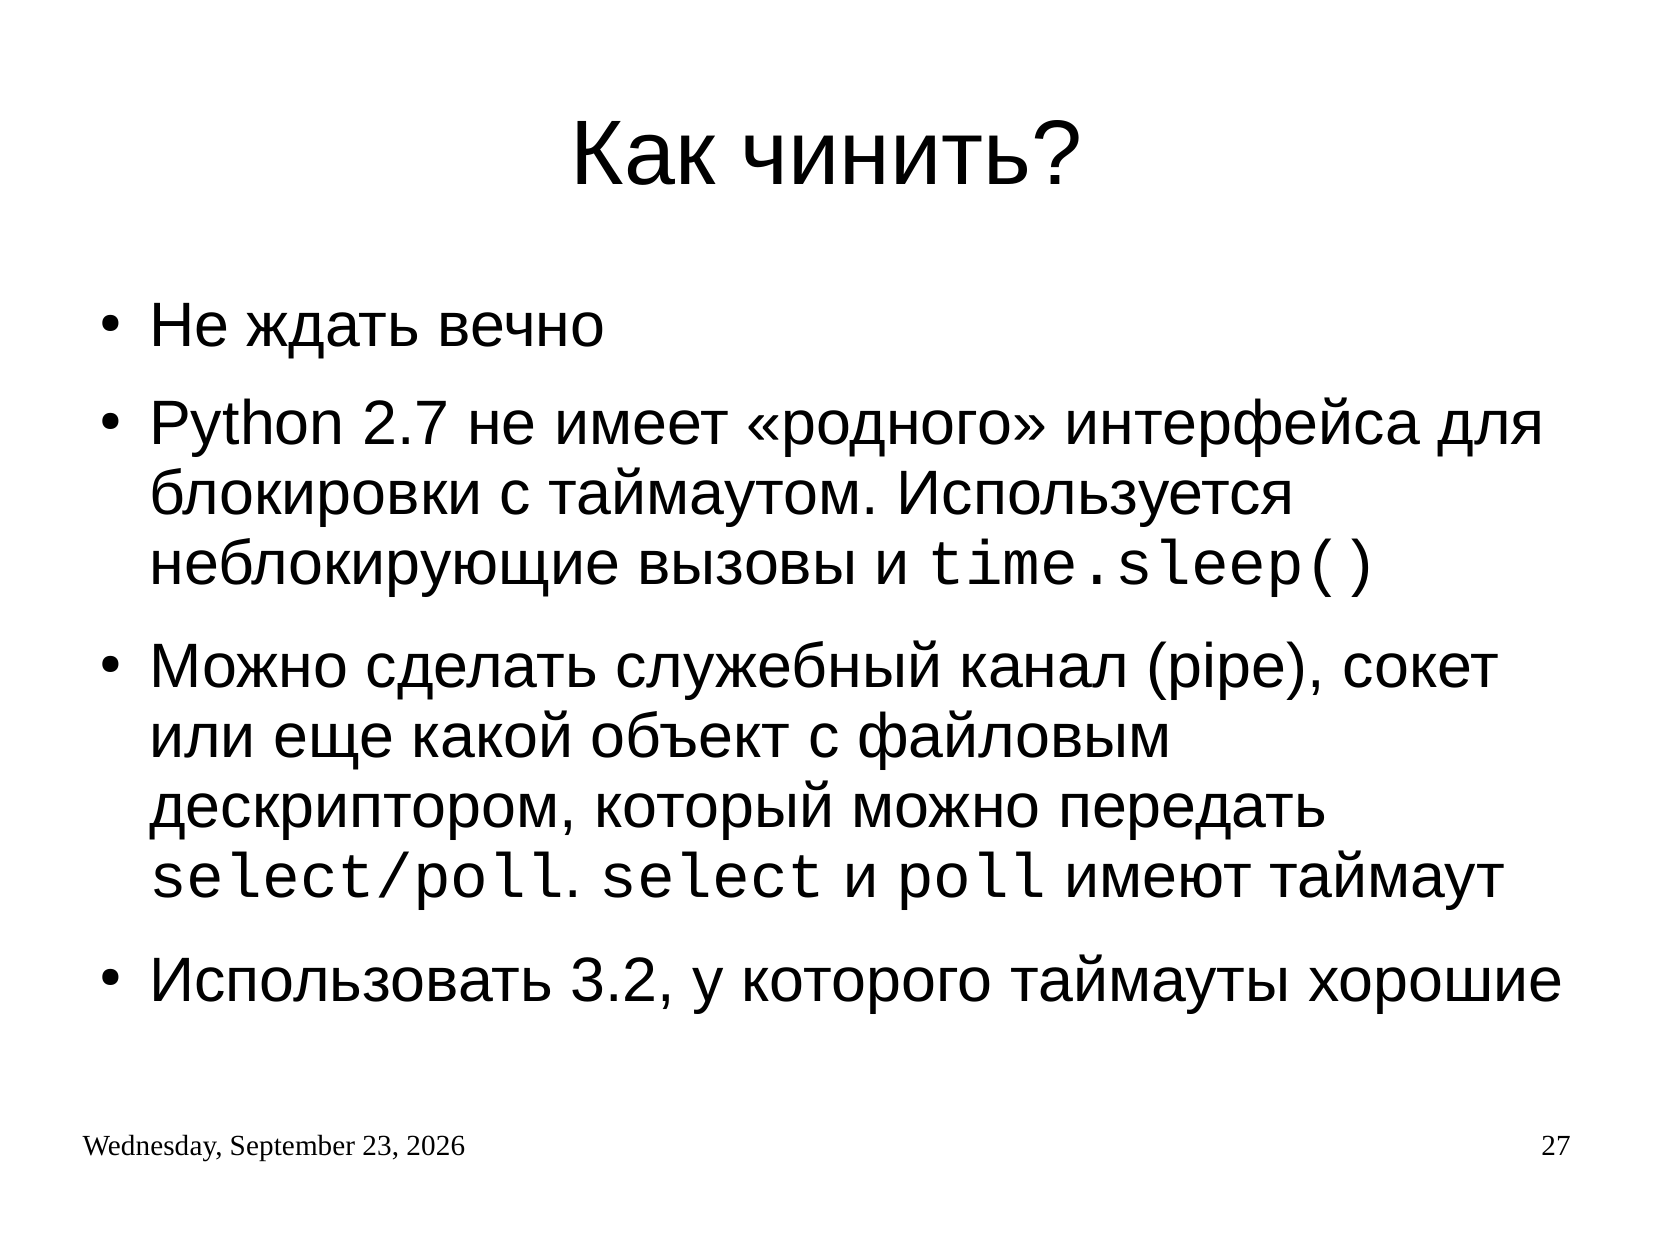

# Как чинить?
Не ждать вечно
Python 2.7 не имеет «родного» интерфейса для блокировки с таймаутом. Используется неблокирующие вызовы и time.sleep()
Можно сделать служебный канал (pipe), сокет или еще какой объект с файловым дескриптором, который можно передать select/poll. select и poll имеют таймаут
Использовать 3.2, у которого таймауты хорошие
27